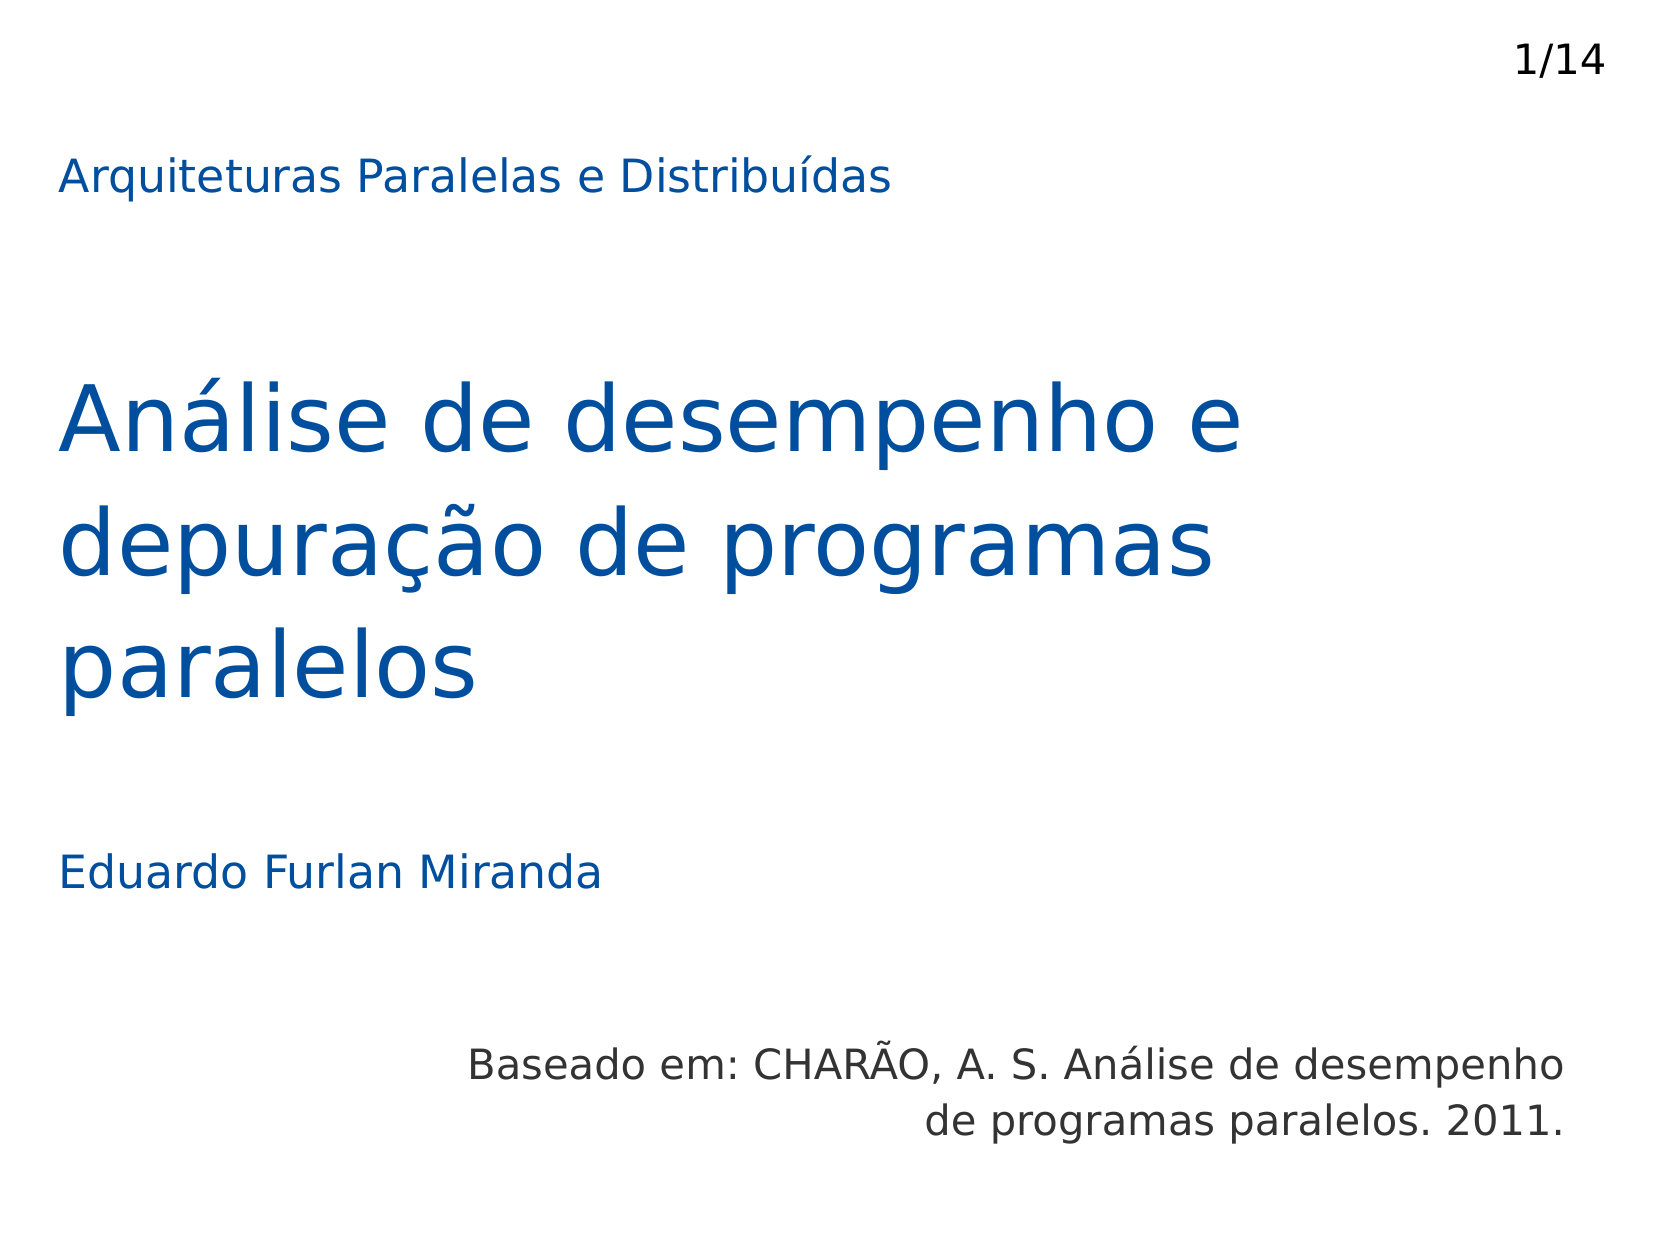

1
# Arquiteturas Paralelas e Distribuídas
Análise de desempenho e depuração de programas paralelos
Eduardo Furlan Miranda
Baseado em: CHARÃO, A. S. Análise de desempenho de programas paralelos. 2011.